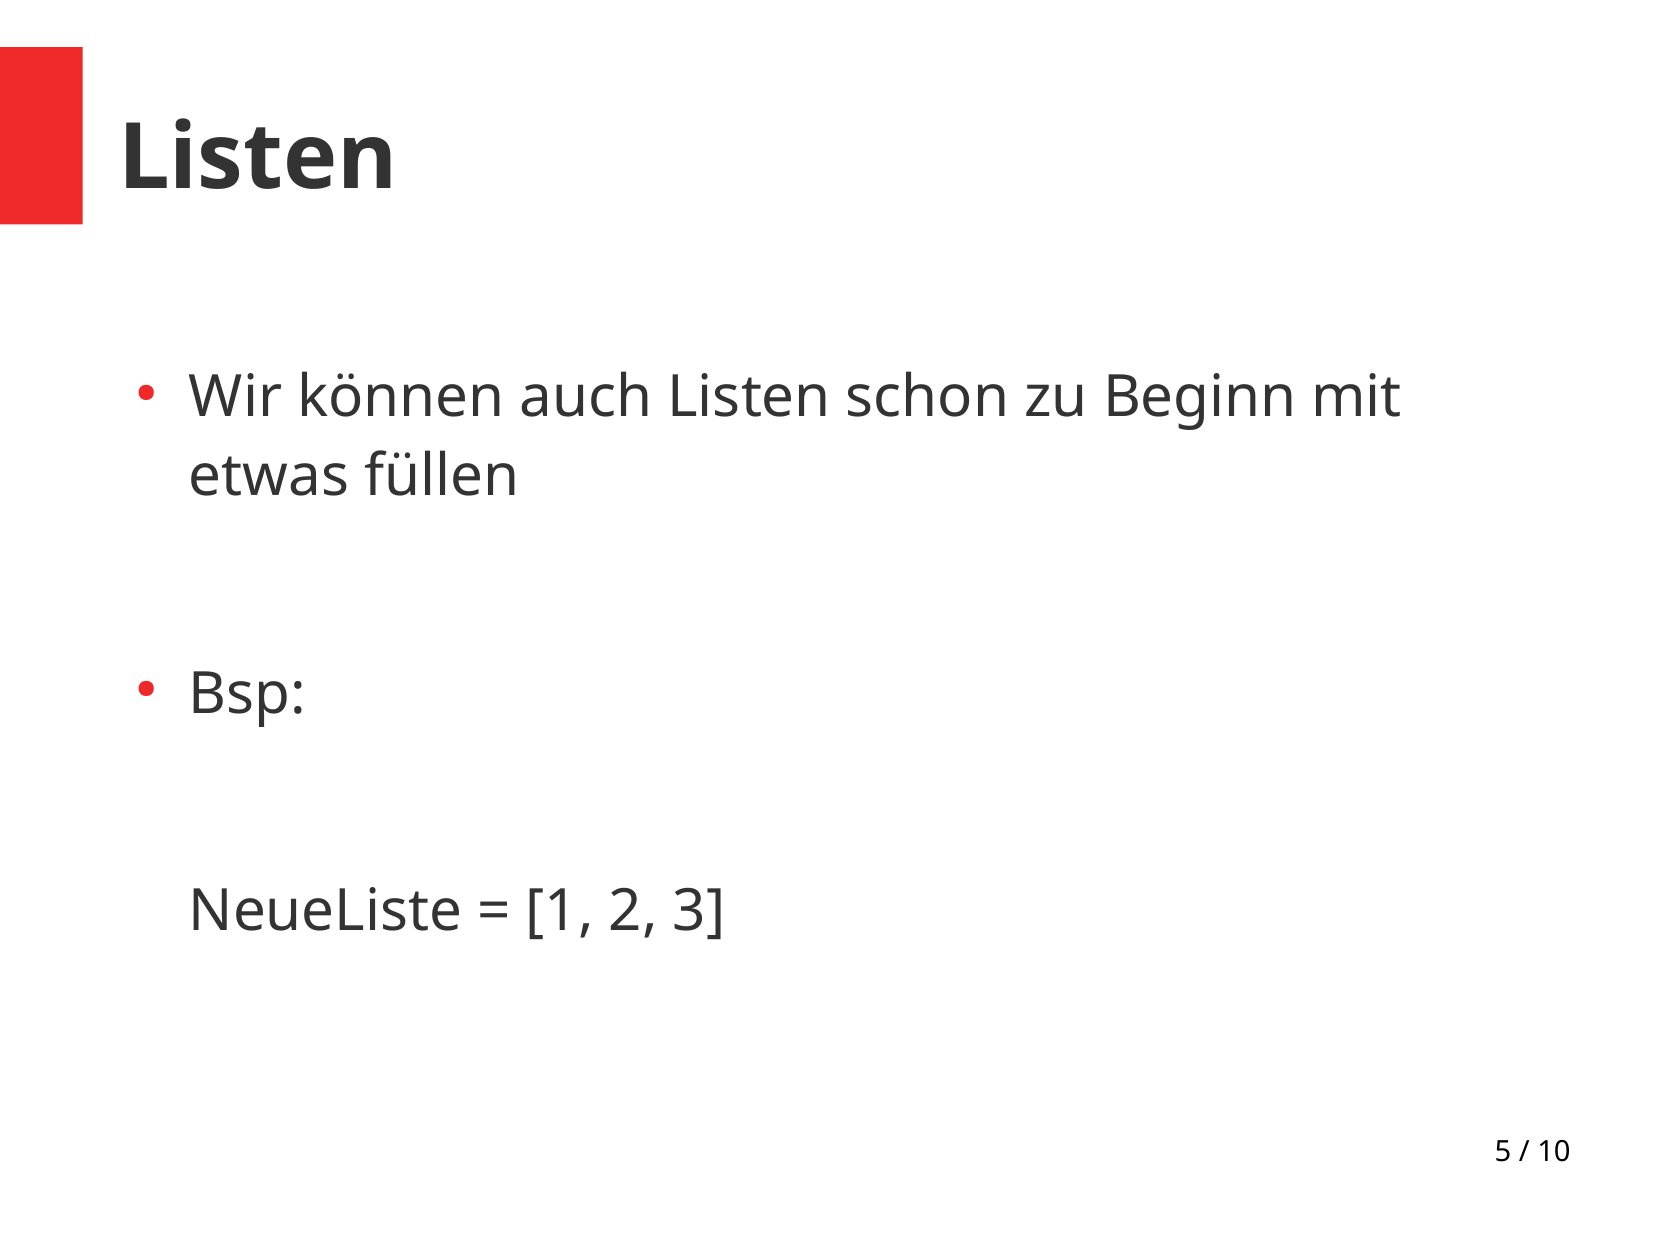

# Listen
Wir können auch Listen schon zu Beginn mit etwas füllen
Bsp:
NeueListe = [1, 2, 3]
5